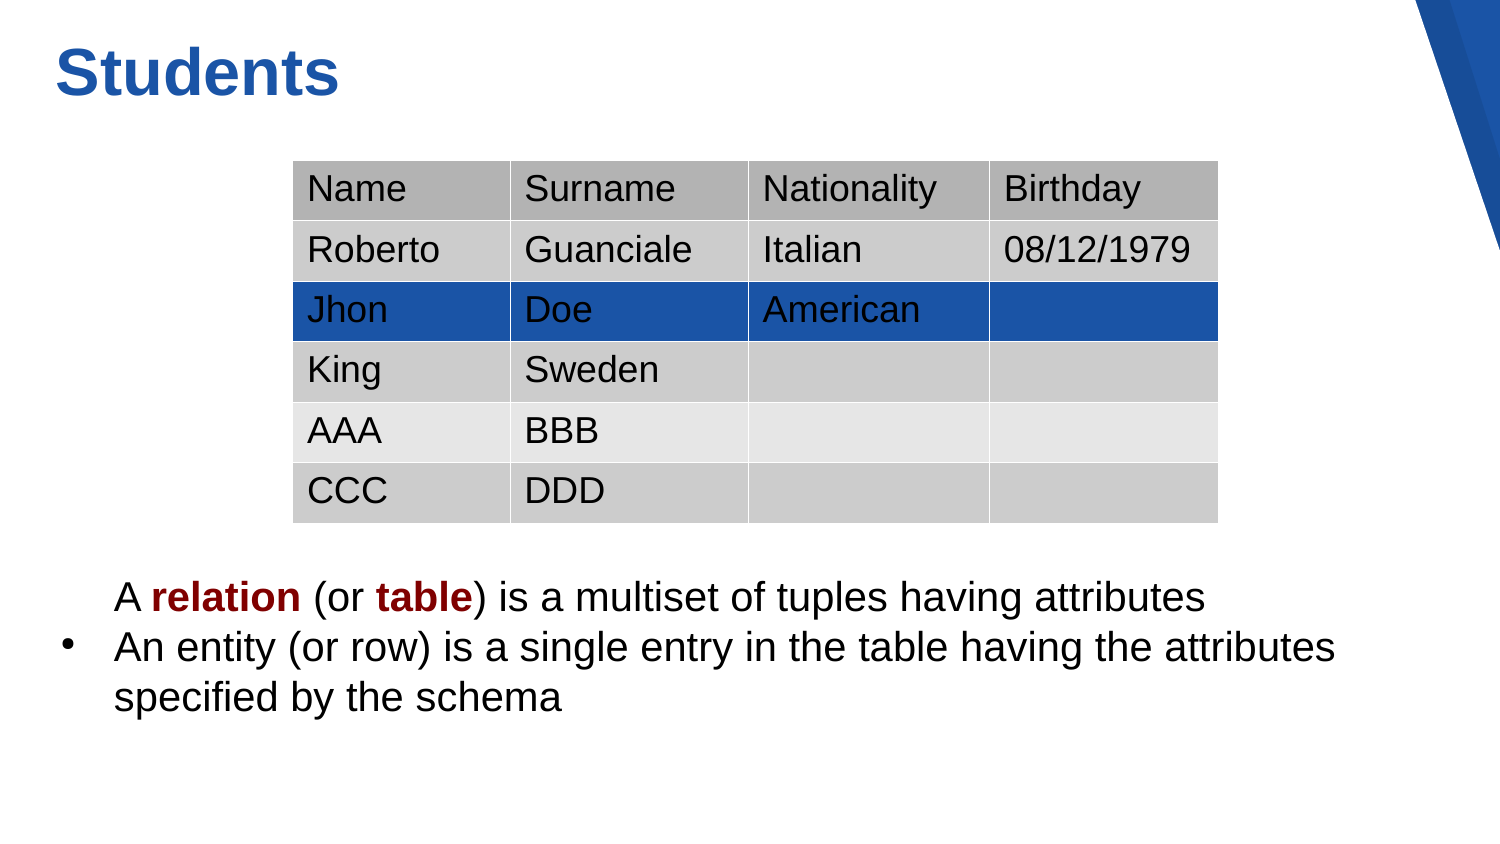

# Students
| Name | Surname | Nationality | Birthday |
| --- | --- | --- | --- |
| Roberto | Guanciale | Italian | 08/12/1979 |
| Jhon | Doe | American | |
| King | Sweden | | |
| AAA | BBB | | |
| CCC | DDD | | |
A relation (or table) is a multiset of tuples having attributes
An entity (or row) is a single entry in the table having the attributes specified by the schema